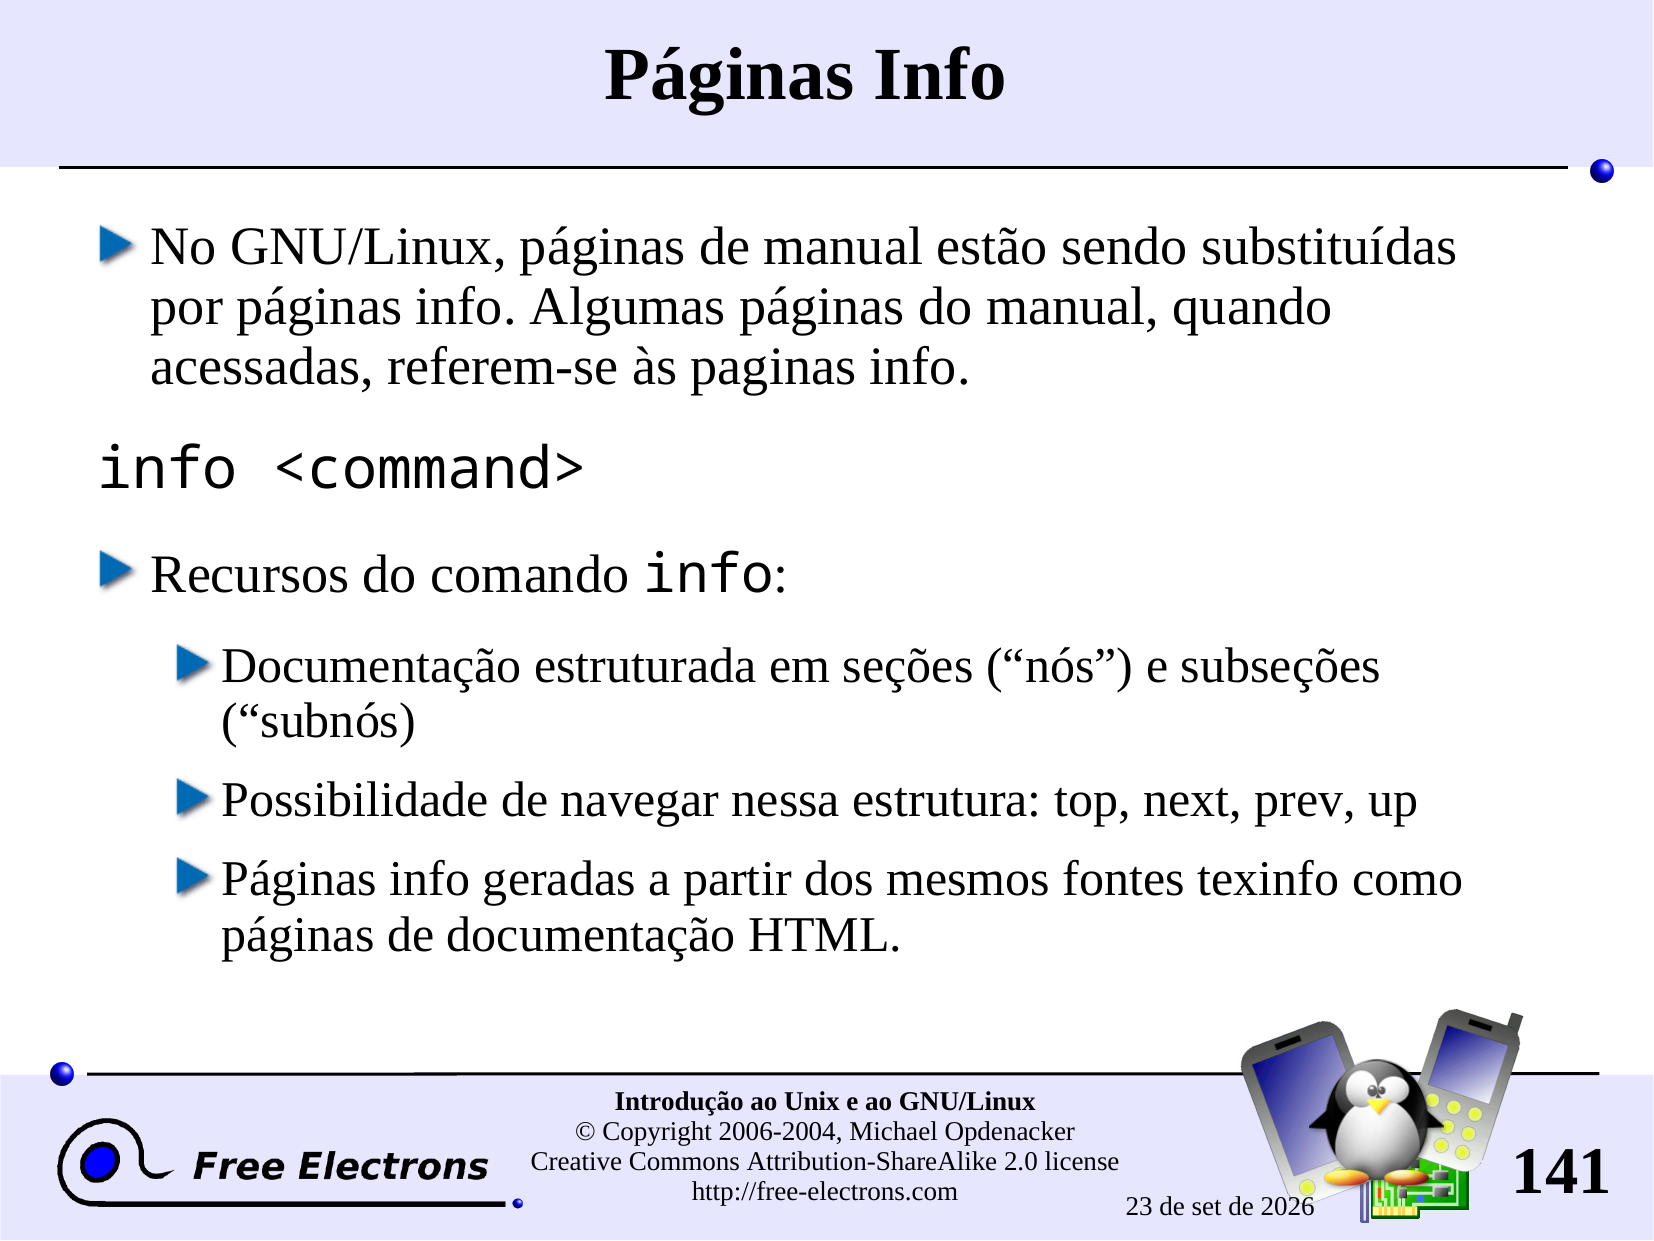

# Páginas Info
No GNU/Linux, páginas de manual estão sendo substituídas por páginas info. Algumas páginas do manual, quando acessadas, referem-se às paginas info.
info <command>
Recursos do comando info:
Documentação estruturada em seções (“nós”) e subseções (“subnós)
Possibilidade de navegar nessa estrutura: top, next, prev, up
Páginas info geradas a partir dos mesmos fontes texinfo como páginas de documentação HTML.